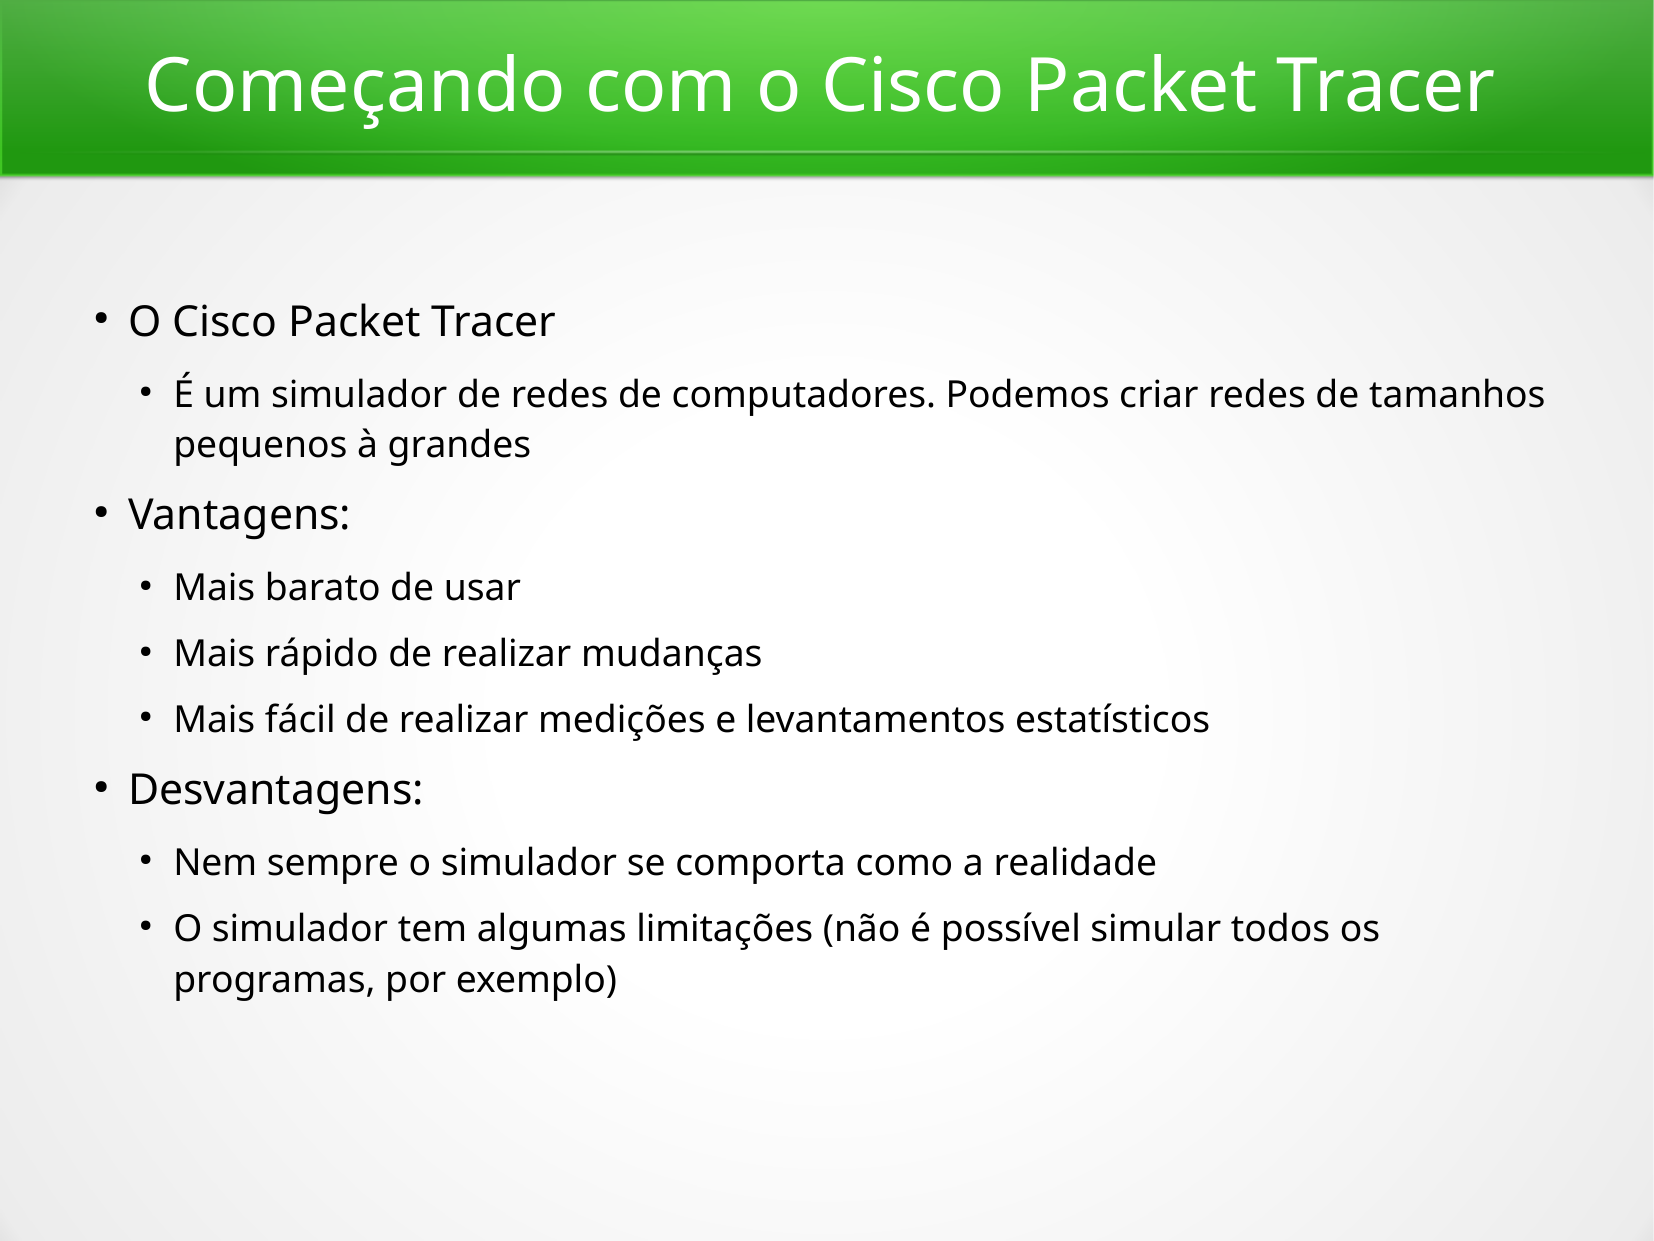

# Começando com o Cisco Packet Tracer
O Cisco Packet Tracer
É um simulador de redes de computadores. Podemos criar redes de tamanhos pequenos à grandes
Vantagens:
Mais barato de usar
Mais rápido de realizar mudanças
Mais fácil de realizar medições e levantamentos estatísticos
Desvantagens:
Nem sempre o simulador se comporta como a realidade
O simulador tem algumas limitações (não é possível simular todos os programas, por exemplo)